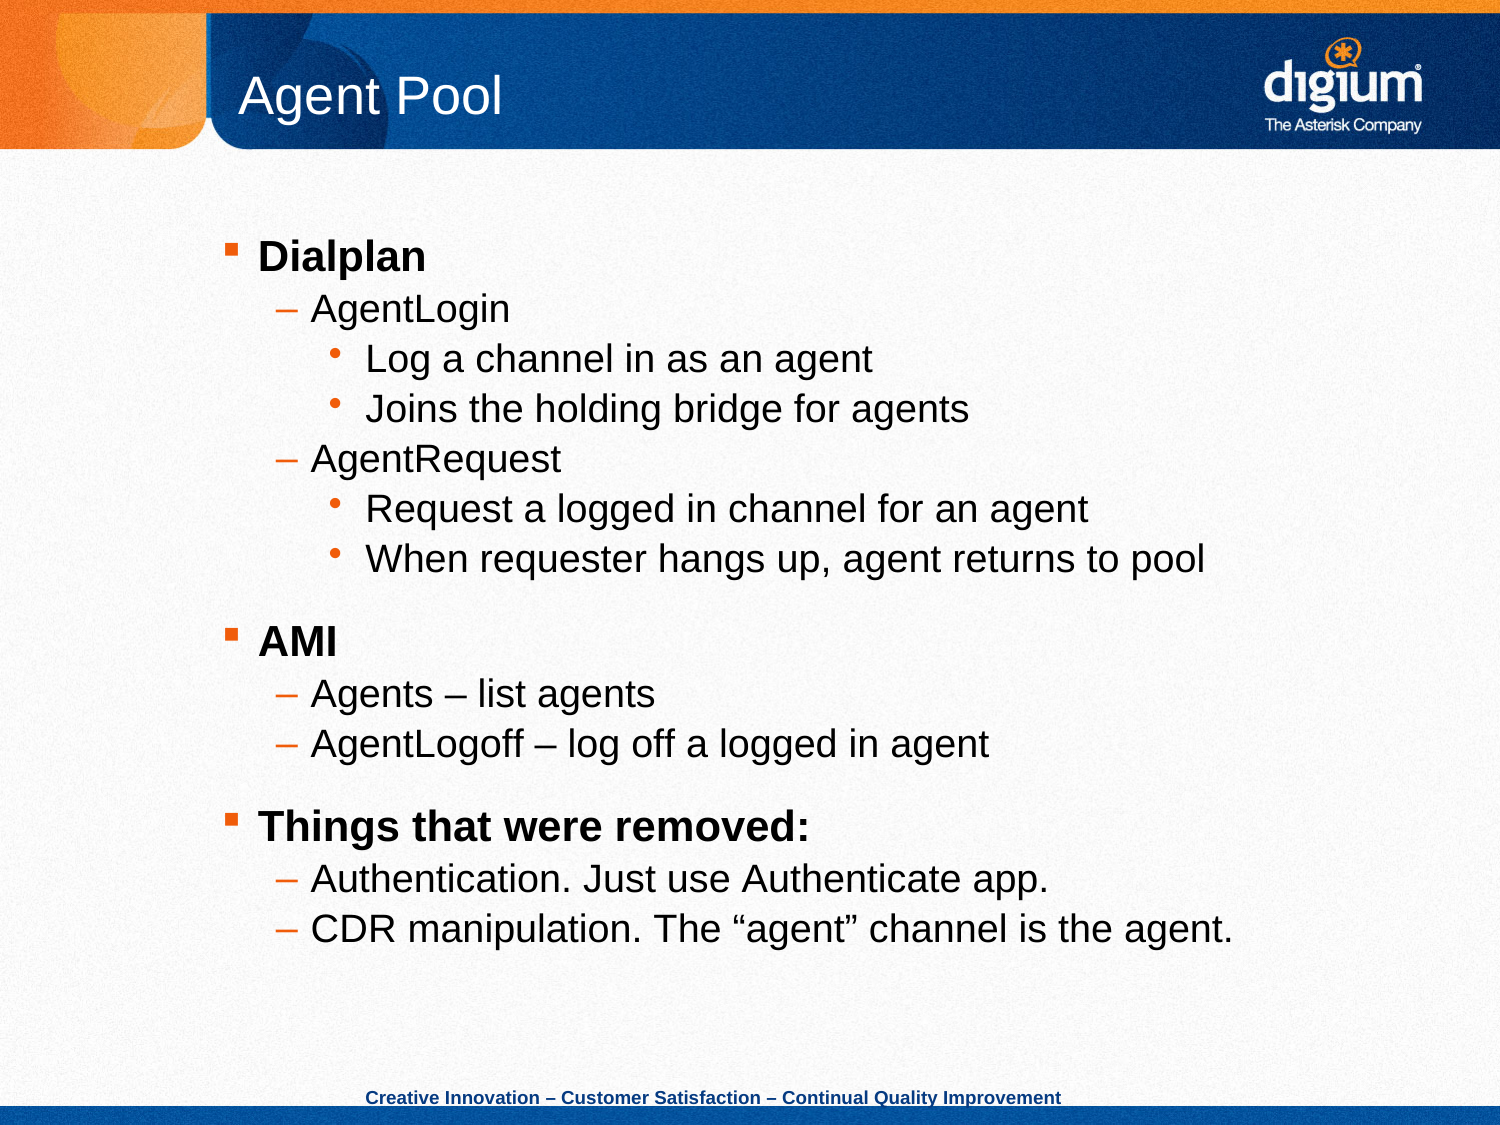

# Agent Pool
Dialplan
AgentLogin
Log a channel in as an agent
Joins the holding bridge for agents
AgentRequest
Request a logged in channel for an agent
When requester hangs up, agent returns to pool
AMI
Agents – list agents
AgentLogoff – log off a logged in agent
Things that were removed:
Authentication. Just use Authenticate app.
CDR manipulation. The “agent” channel is the agent.